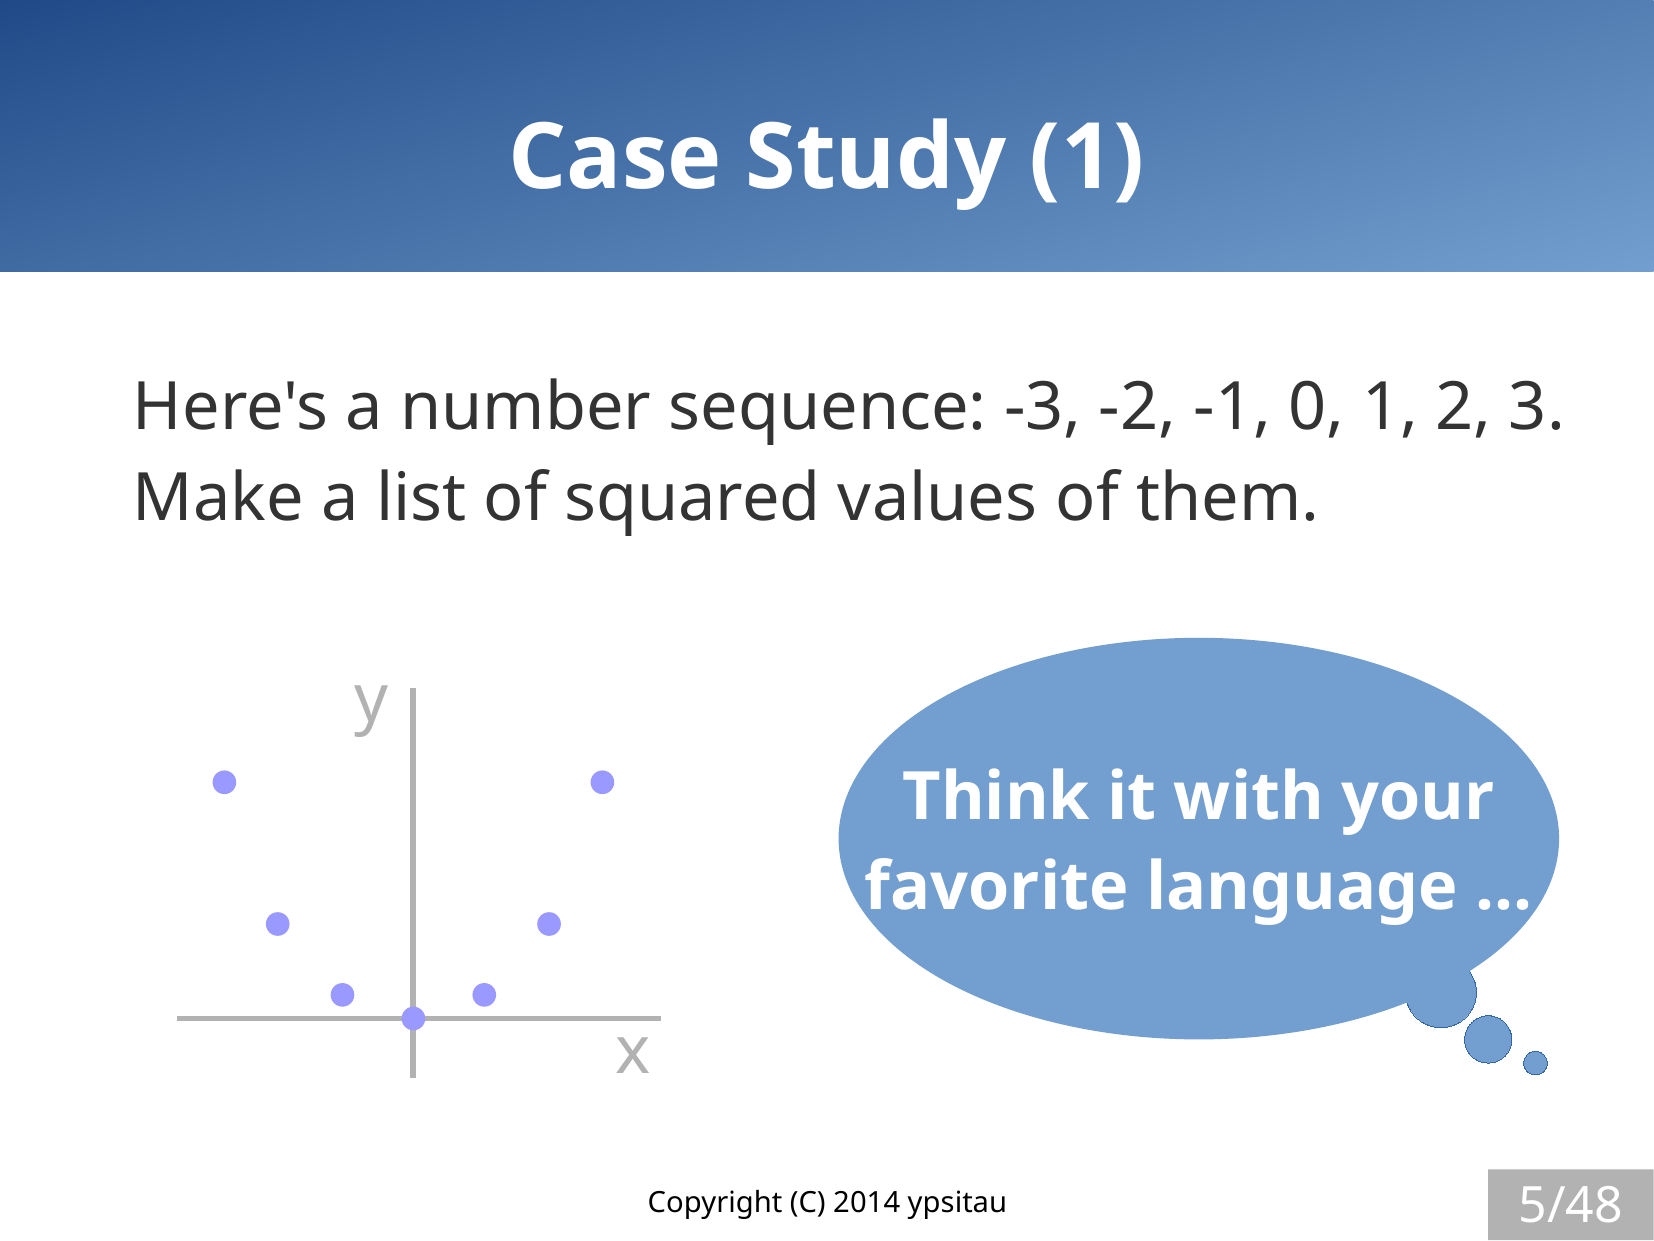

# Case Study (1)
Here's a number sequence: -3, -2, -1, 0, 1, 2, 3.
Make a list of squared values of them.
Think it with your
favorite language ...
y
x
5
Copyright (C) 2014 ypsitau